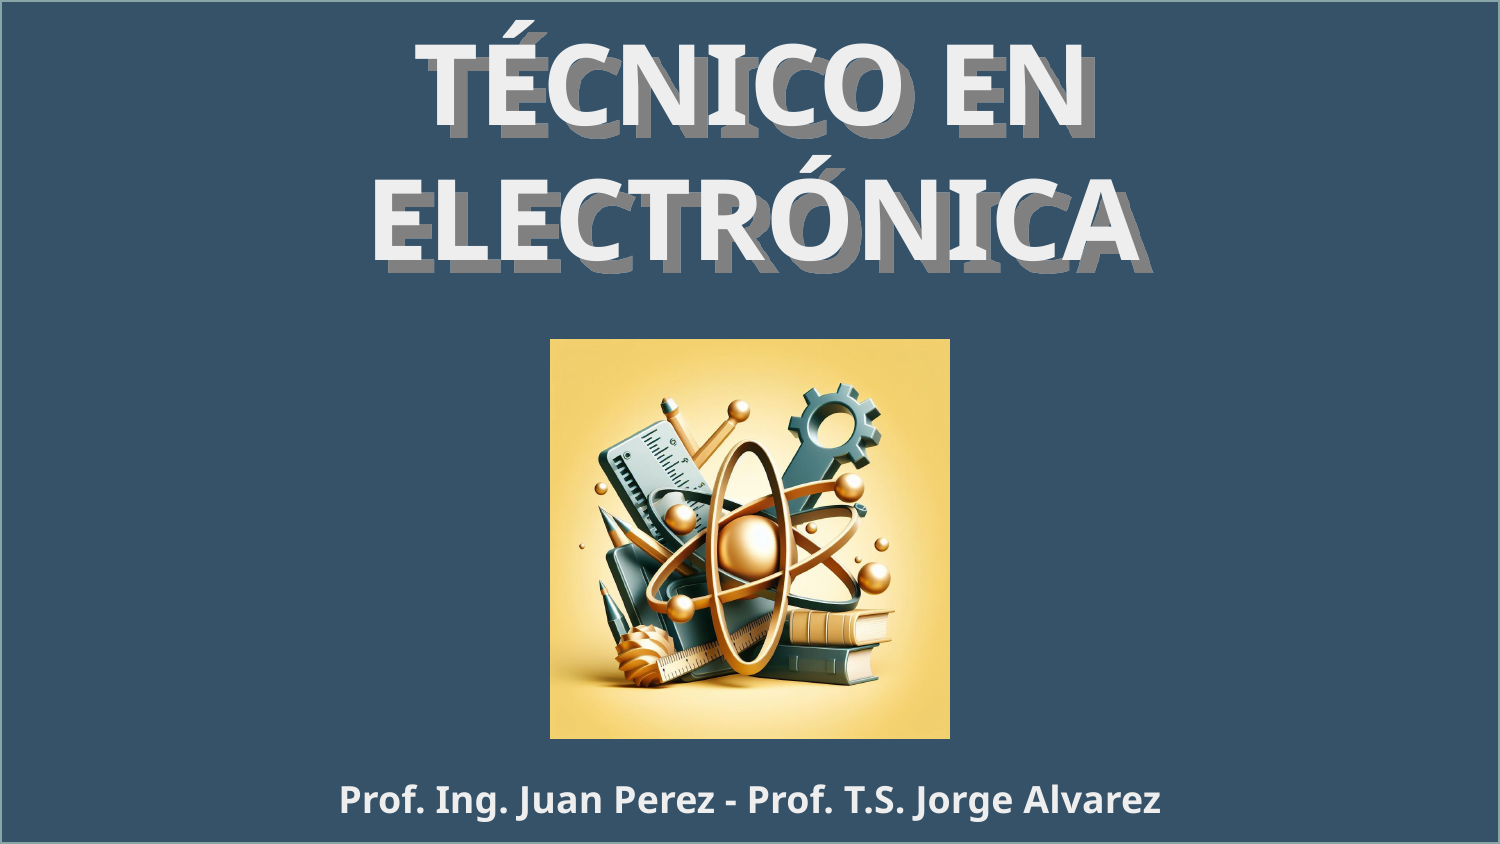

TÉCNICO EN ELECTRÓNICA
Prof. Ing. Juan Perez - Prof. T.S. Jorge Alvarez